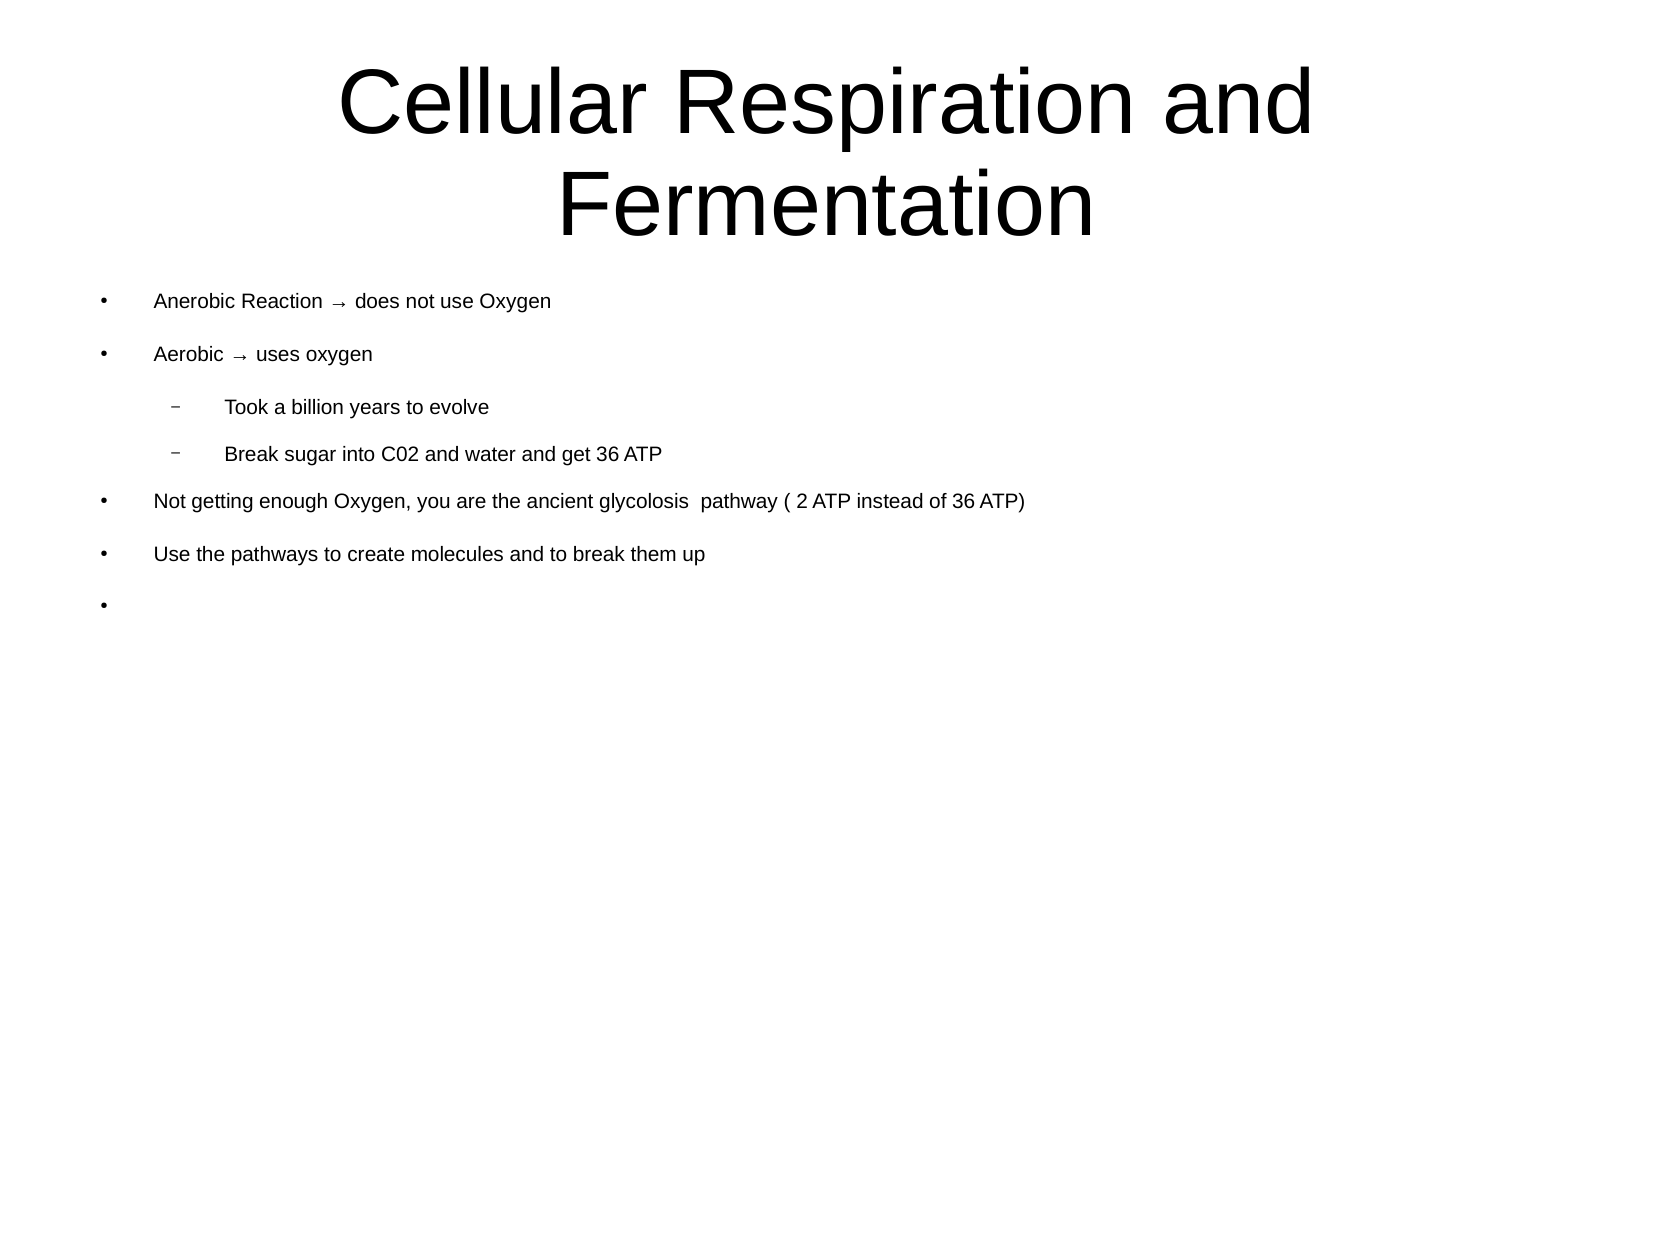

# Cellular Respiration and Fermentation
Anerobic Reaction → does not use Oxygen
Aerobic → uses oxygen
Took a billion years to evolve
Break sugar into C02 and water and get 36 ATP
Not getting enough Oxygen, you are the ancient glycolosis pathway ( 2 ATP instead of 36 ATP)
Use the pathways to create molecules and to break them up